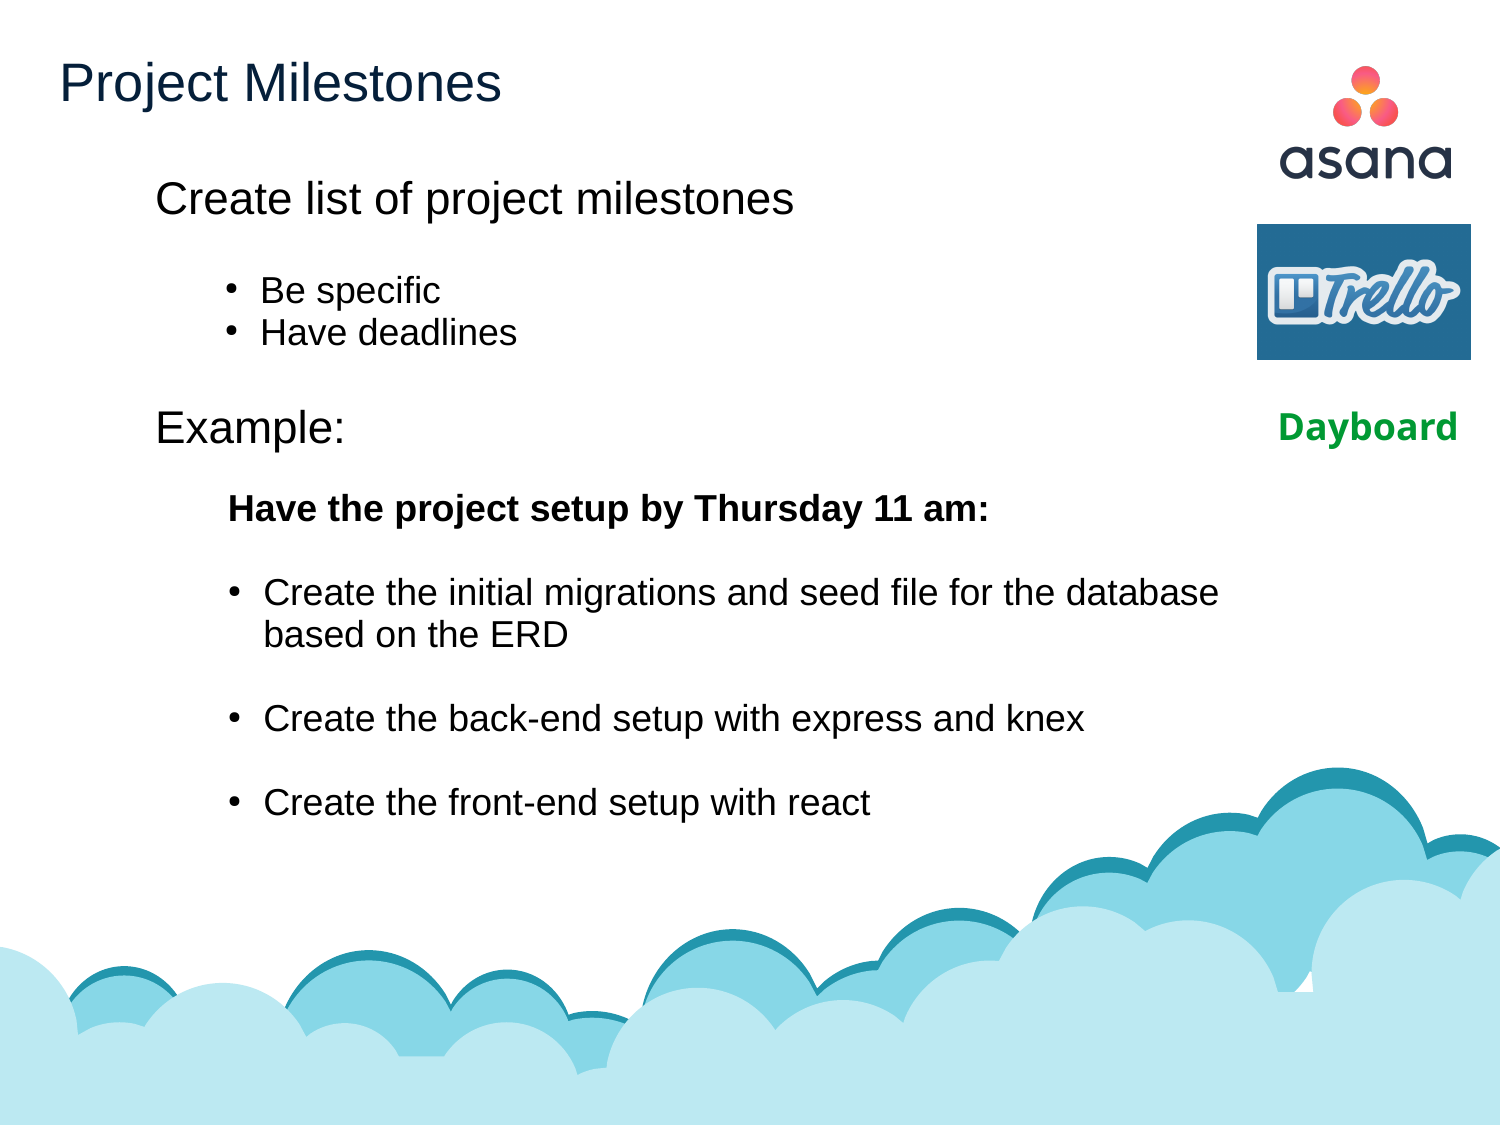

Project Milestones
Create list of project milestones
Be specific
Have deadlines
Dayboard
Example:
Have the project setup by Thursday 11 am:
Create the initial migrations and seed file for the database based on the ERD
Create the back-end setup with express and knex
Create the front-end setup with react